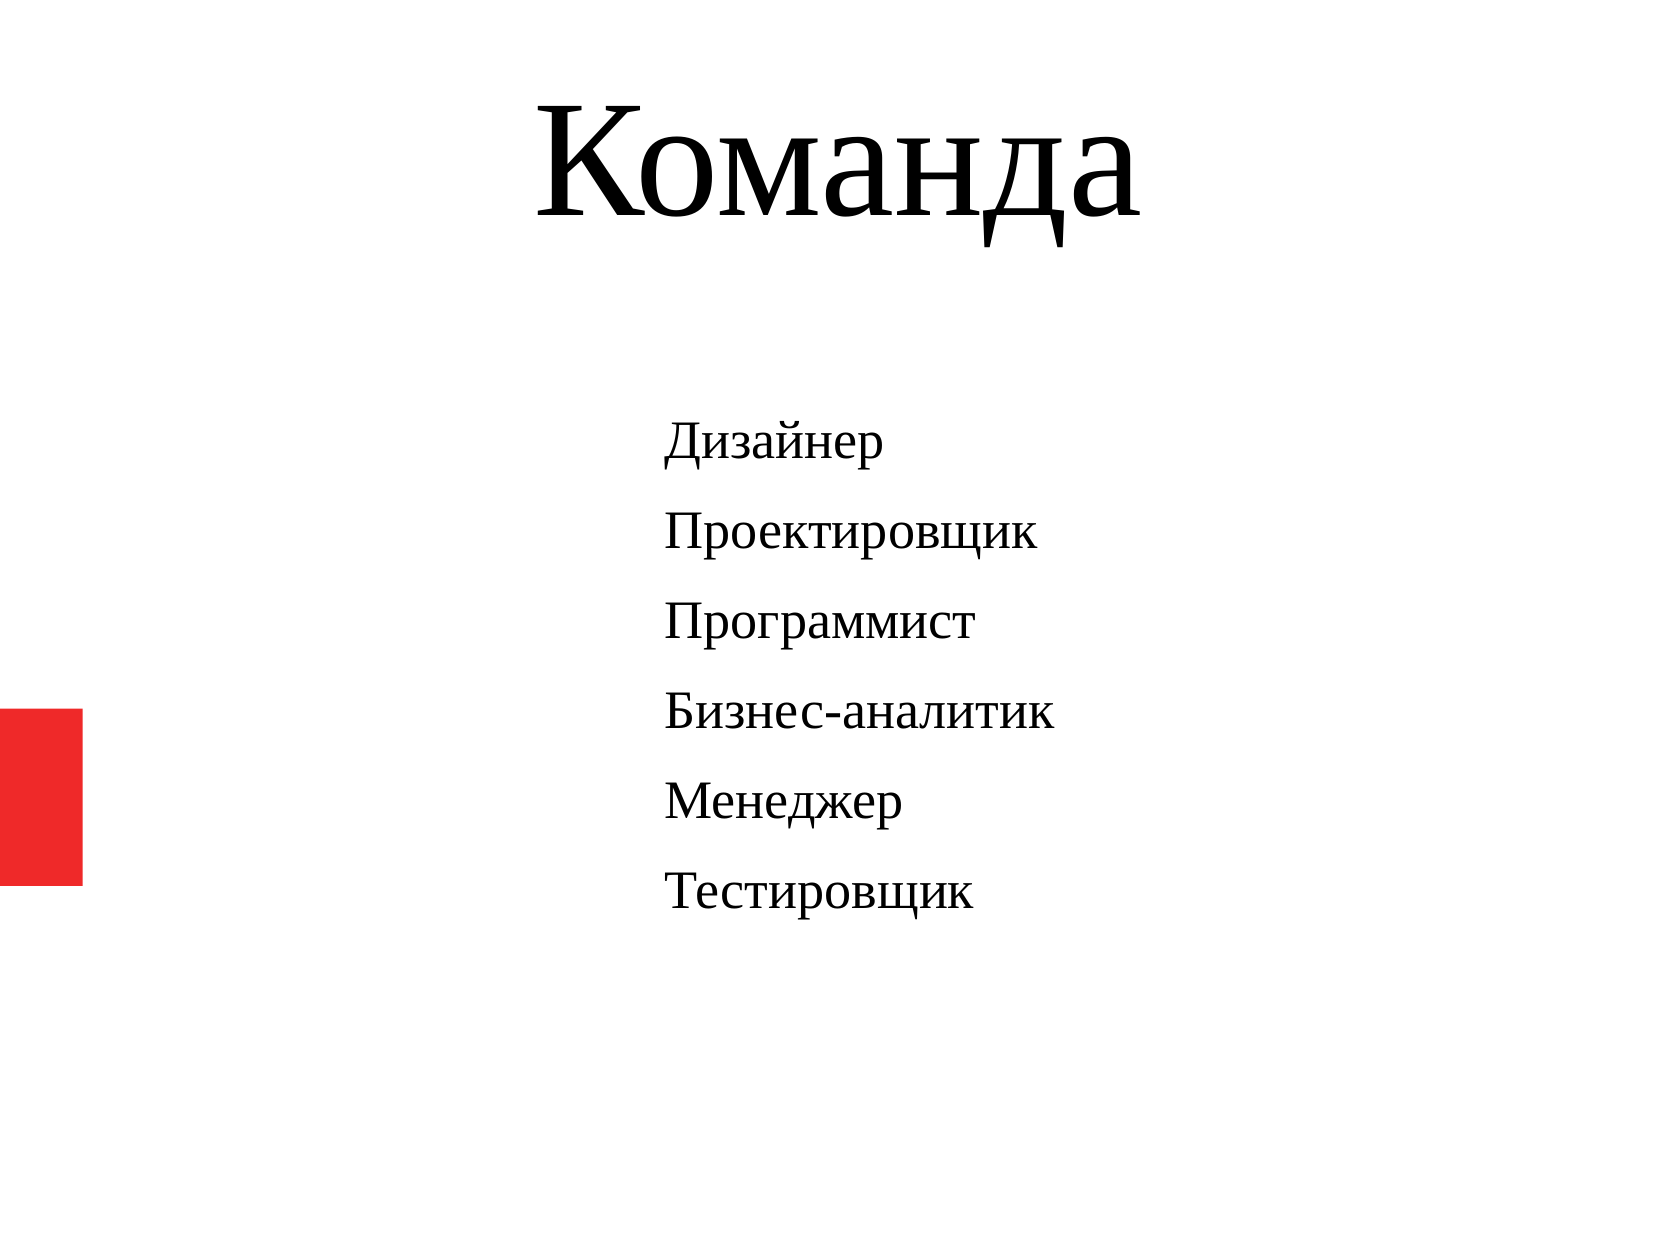

Команда
Дизайнер
Проектировщик
Программист
Бизнес-аналитик
Менеджер
Тестировщик